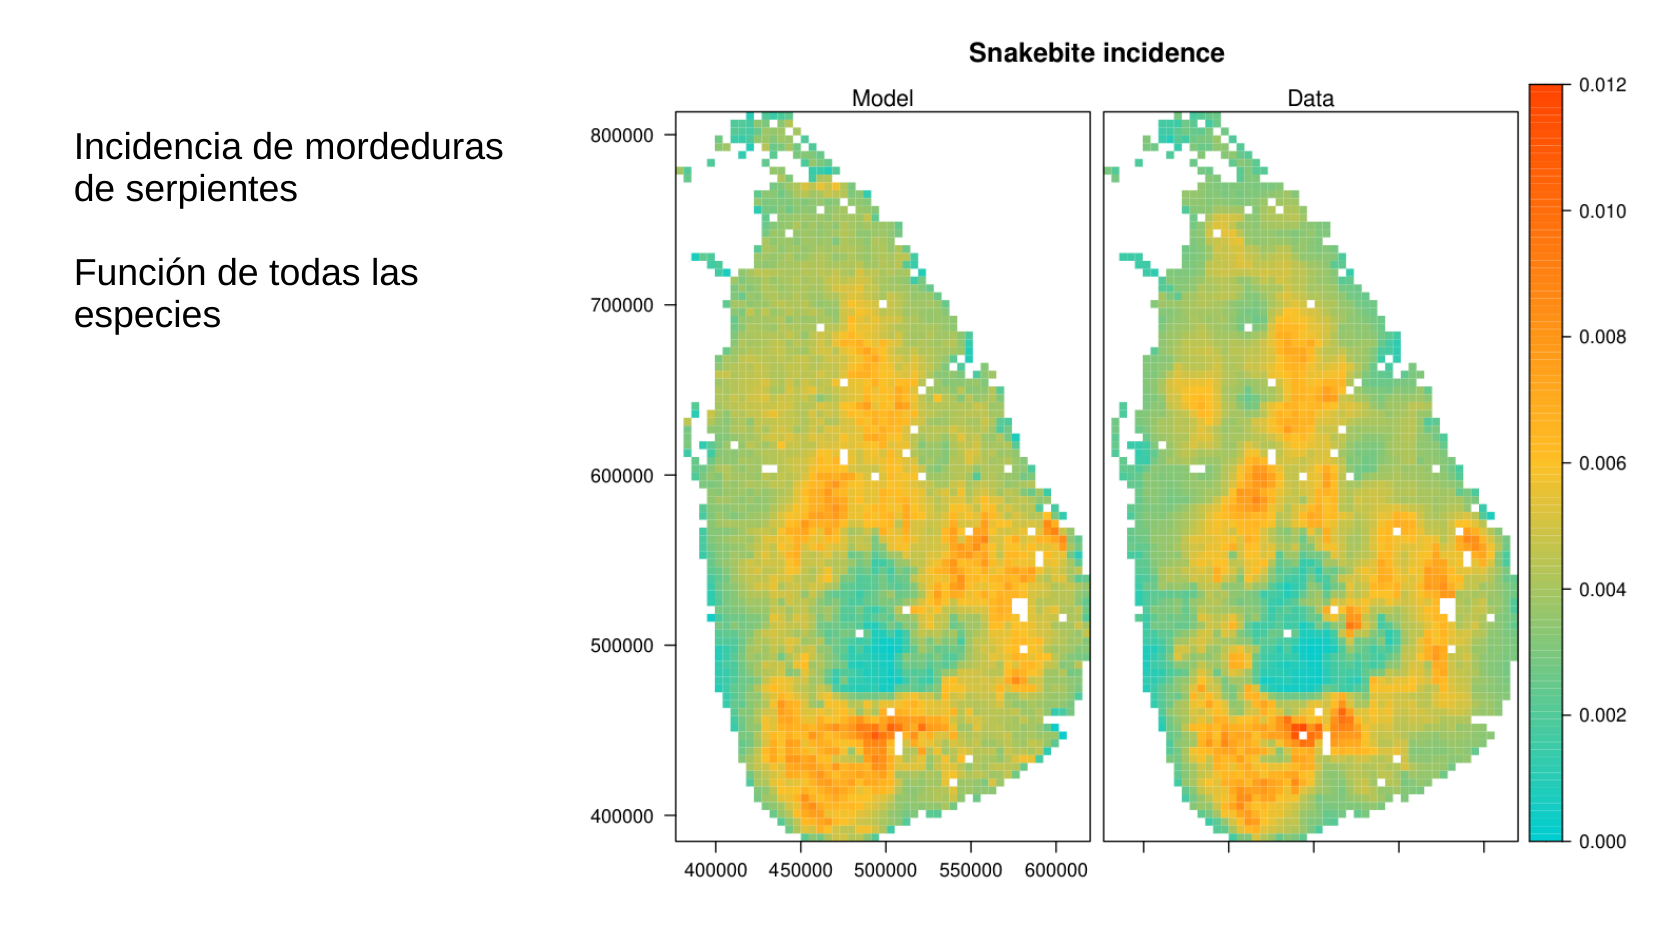

Incidencia de mordeduras de serpientes
Función de todas las especies